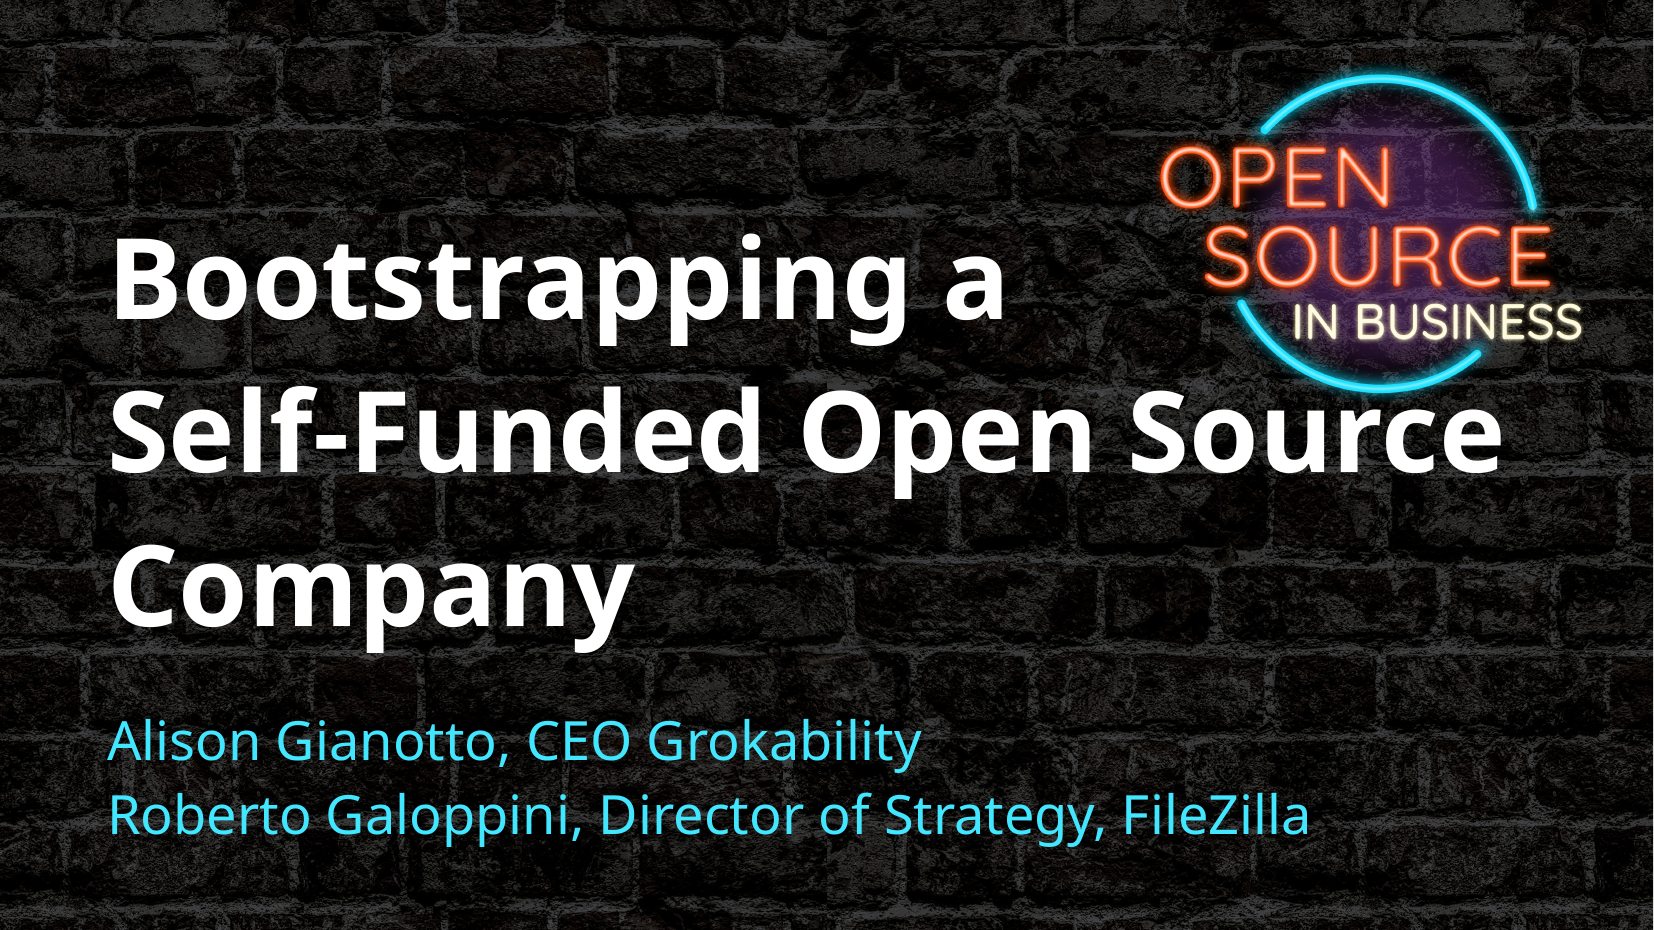

# Bootstrapping a Self-Funded Open Source Company
Alison Gianotto, CEO Grokability
Roberto Galoppini, Director of Strategy, FileZilla